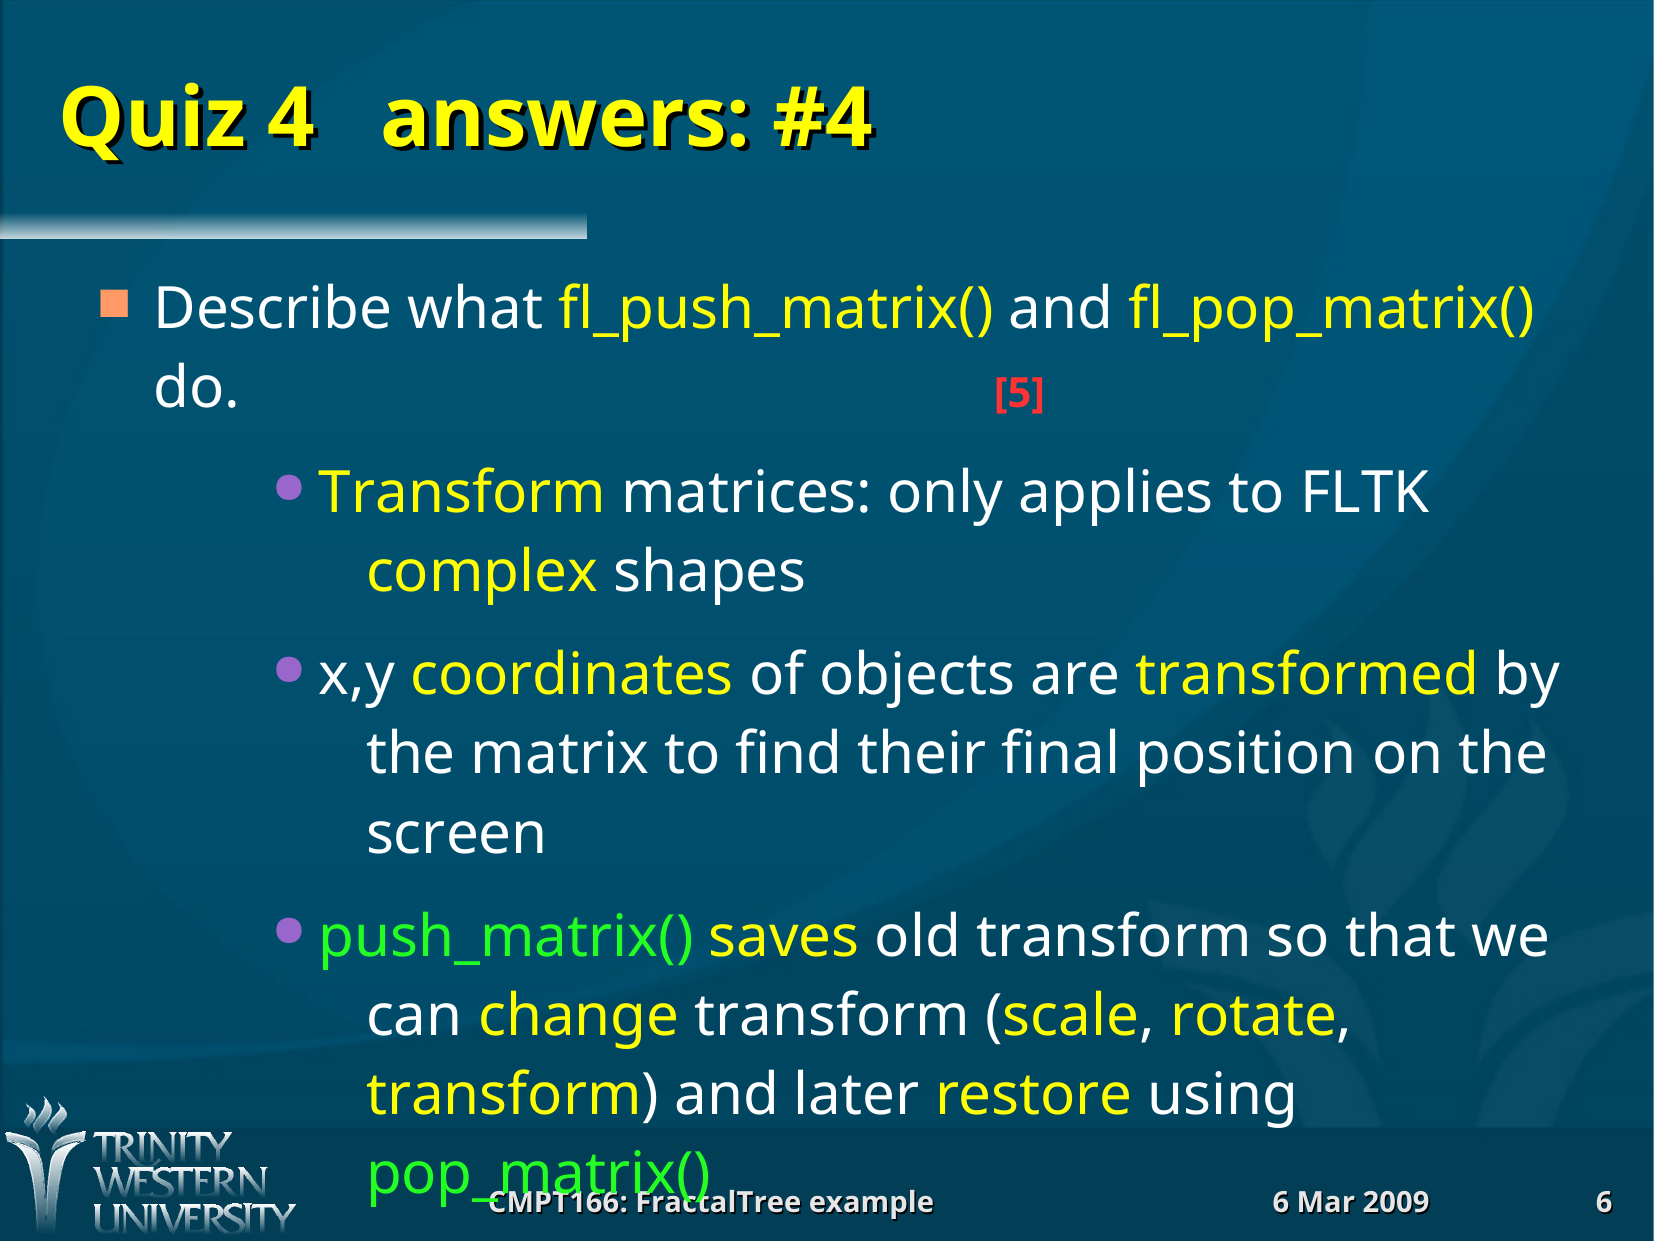

# Quiz 4	 answers: #4
Describe what fl_push_matrix() and fl_pop_matrix() do.										 [5]
Transform matrices: only applies to FLTK complex shapes
x,y coordinates of objects are transformed by the matrix to find their final position on the screen
push_matrix() saves old transform so that we can change transform (scale, rotate, transform) and later restore using pop_matrix()
CMPT166: FractalTree example
6 Mar 2009
6